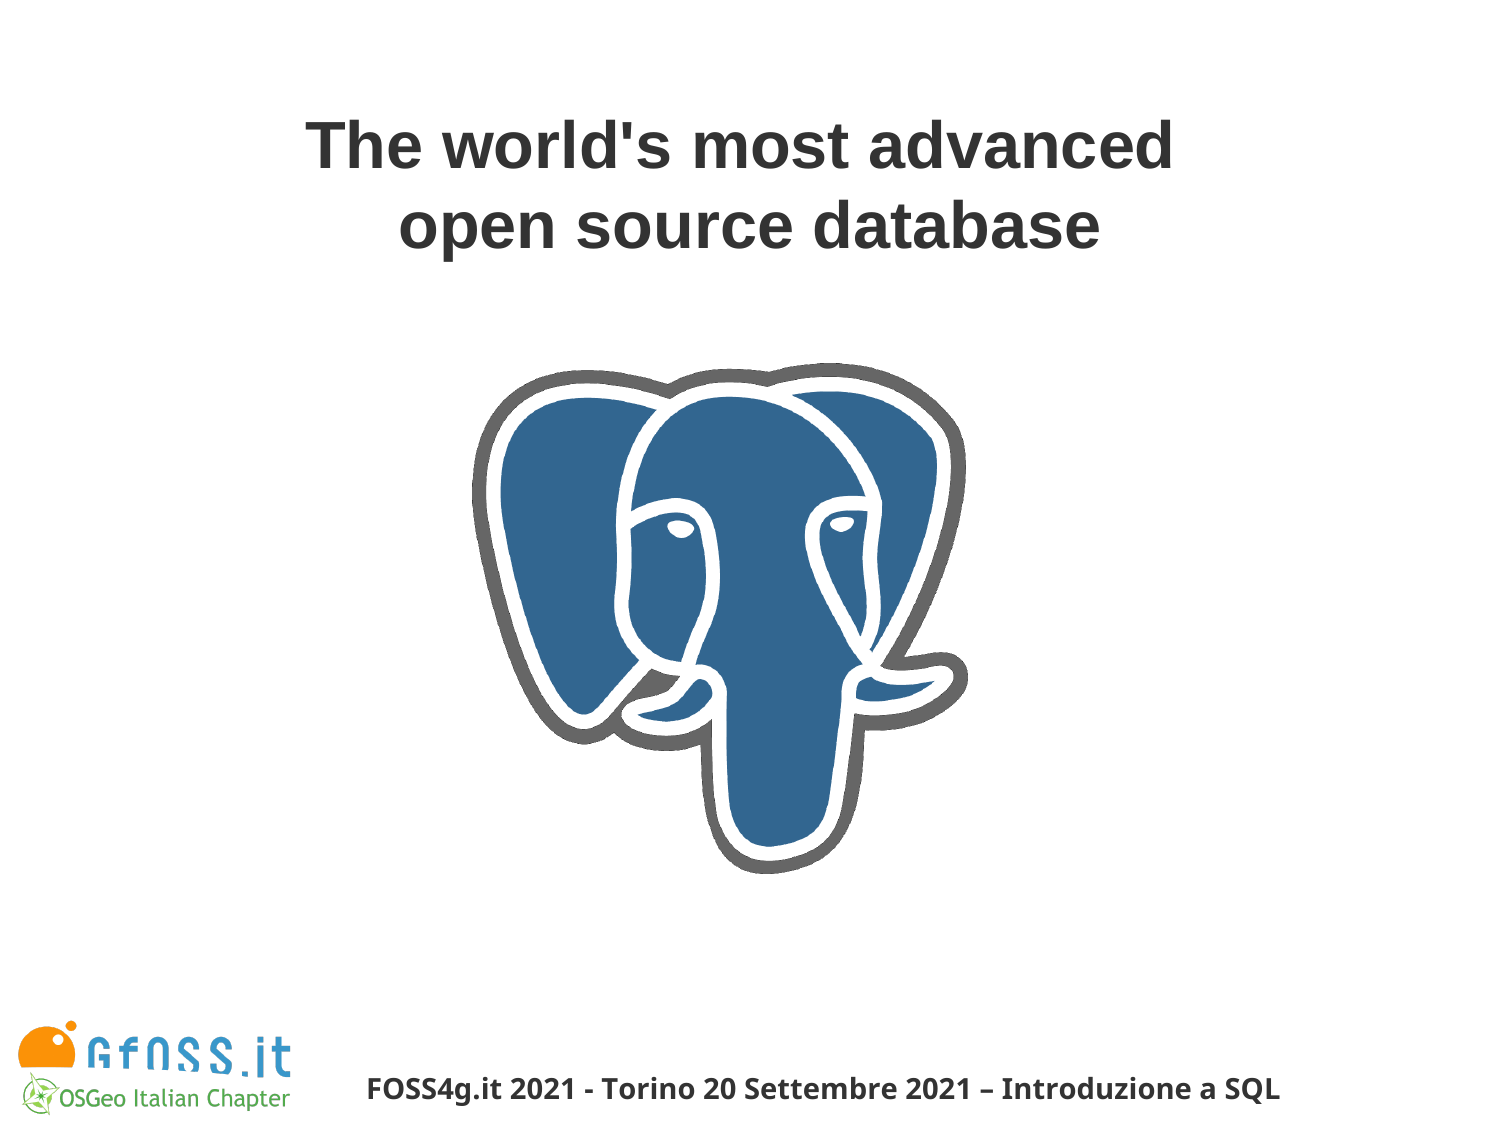

The world's most advanced
open source database